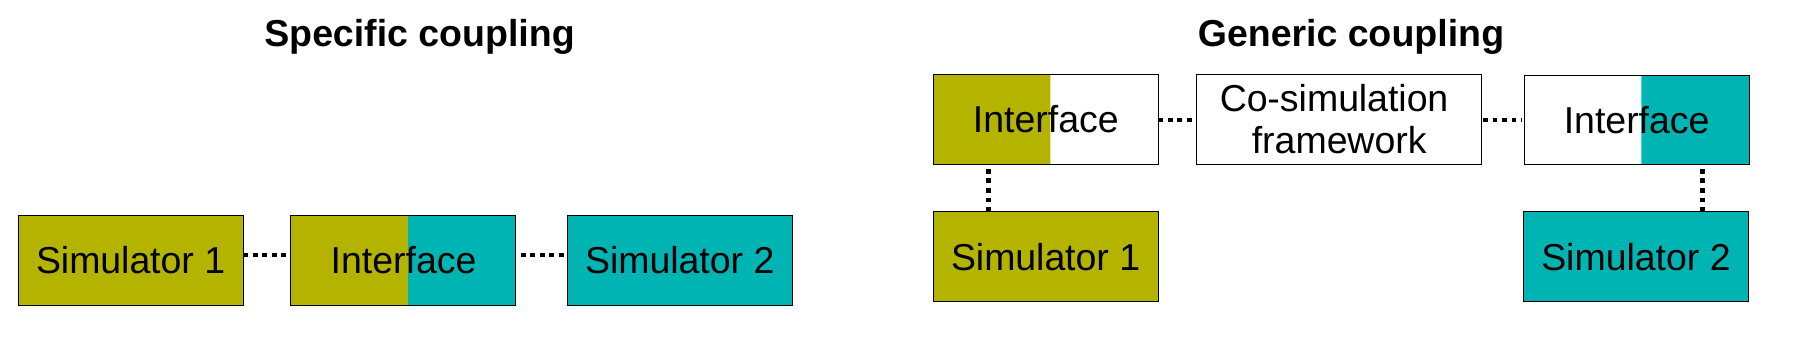

Specific coupling
Generic coupling
Interface
Co-simulation
framework
Interface
Simulator 1
Simulator 2
Simulator 1
Interface
Simulator 2